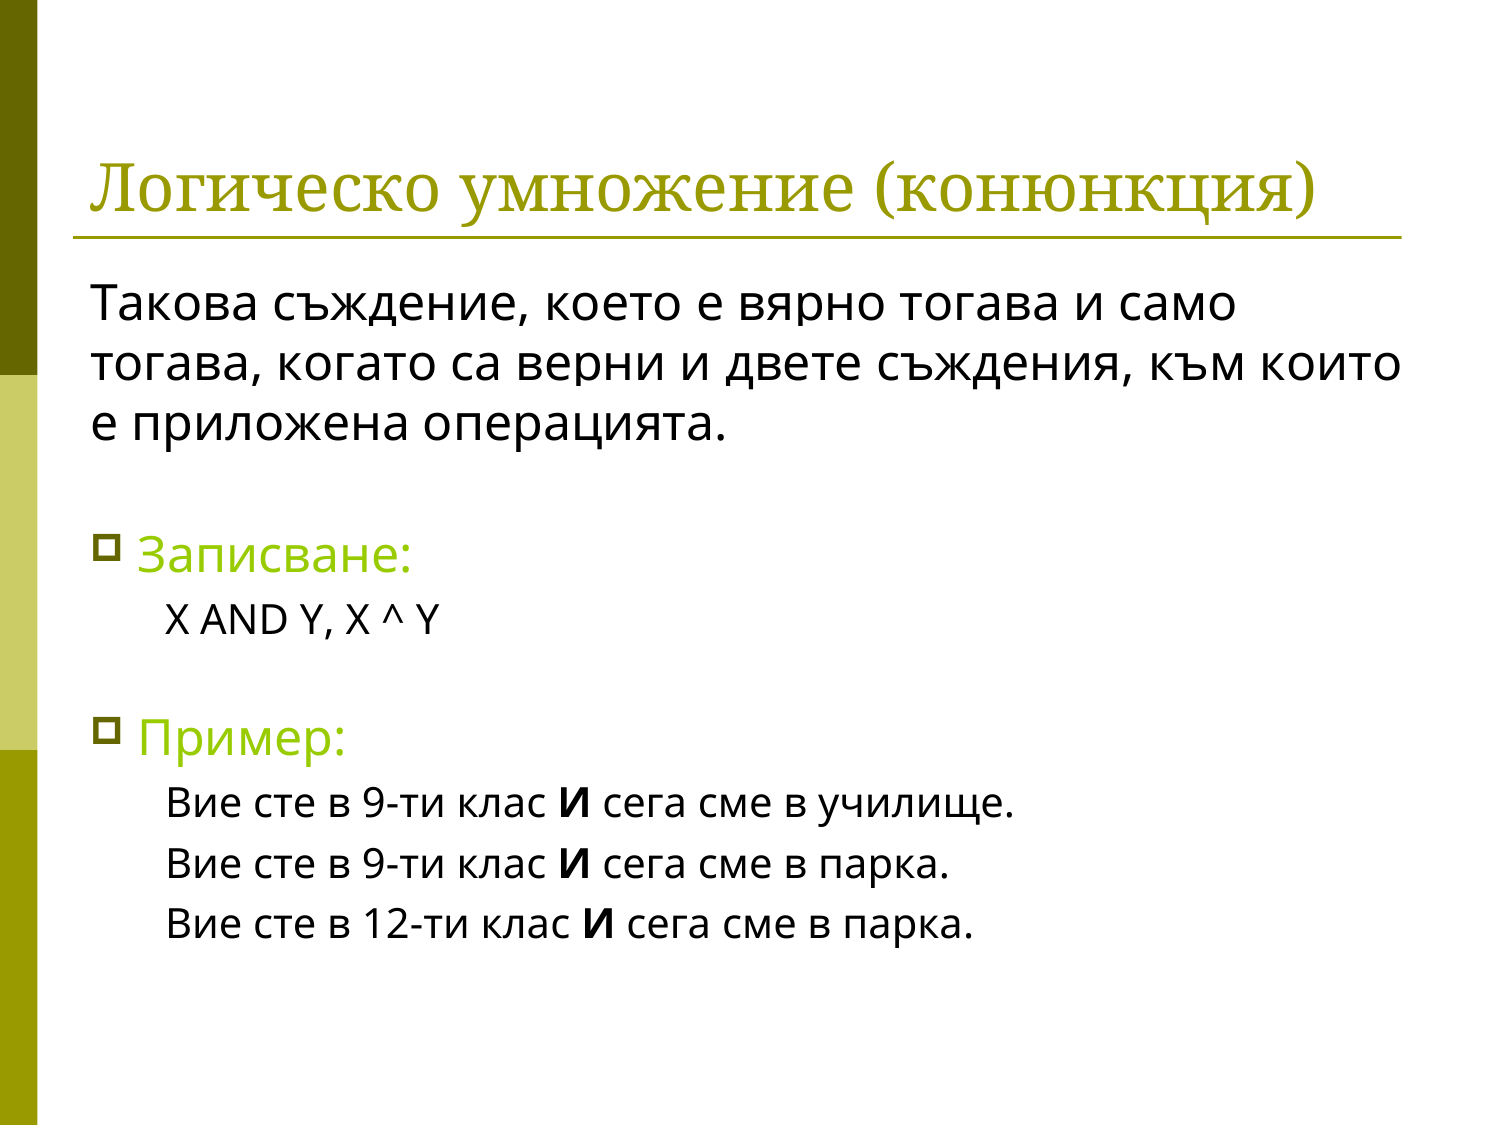

# Логическо умножение (конюнкция)
Такова съждение, което е вярно тогава и само тогава, когато са верни и двете съждения, към които е приложена операцията.
 Записване:
X AND Y, X ^ Y
 Пример:
Вие сте в 9-ти клас И сега сме в училище.
Вие сте в 9-ти клас И сега сме в парка.
Вие сте в 12-ти клас И сега сме в парка.